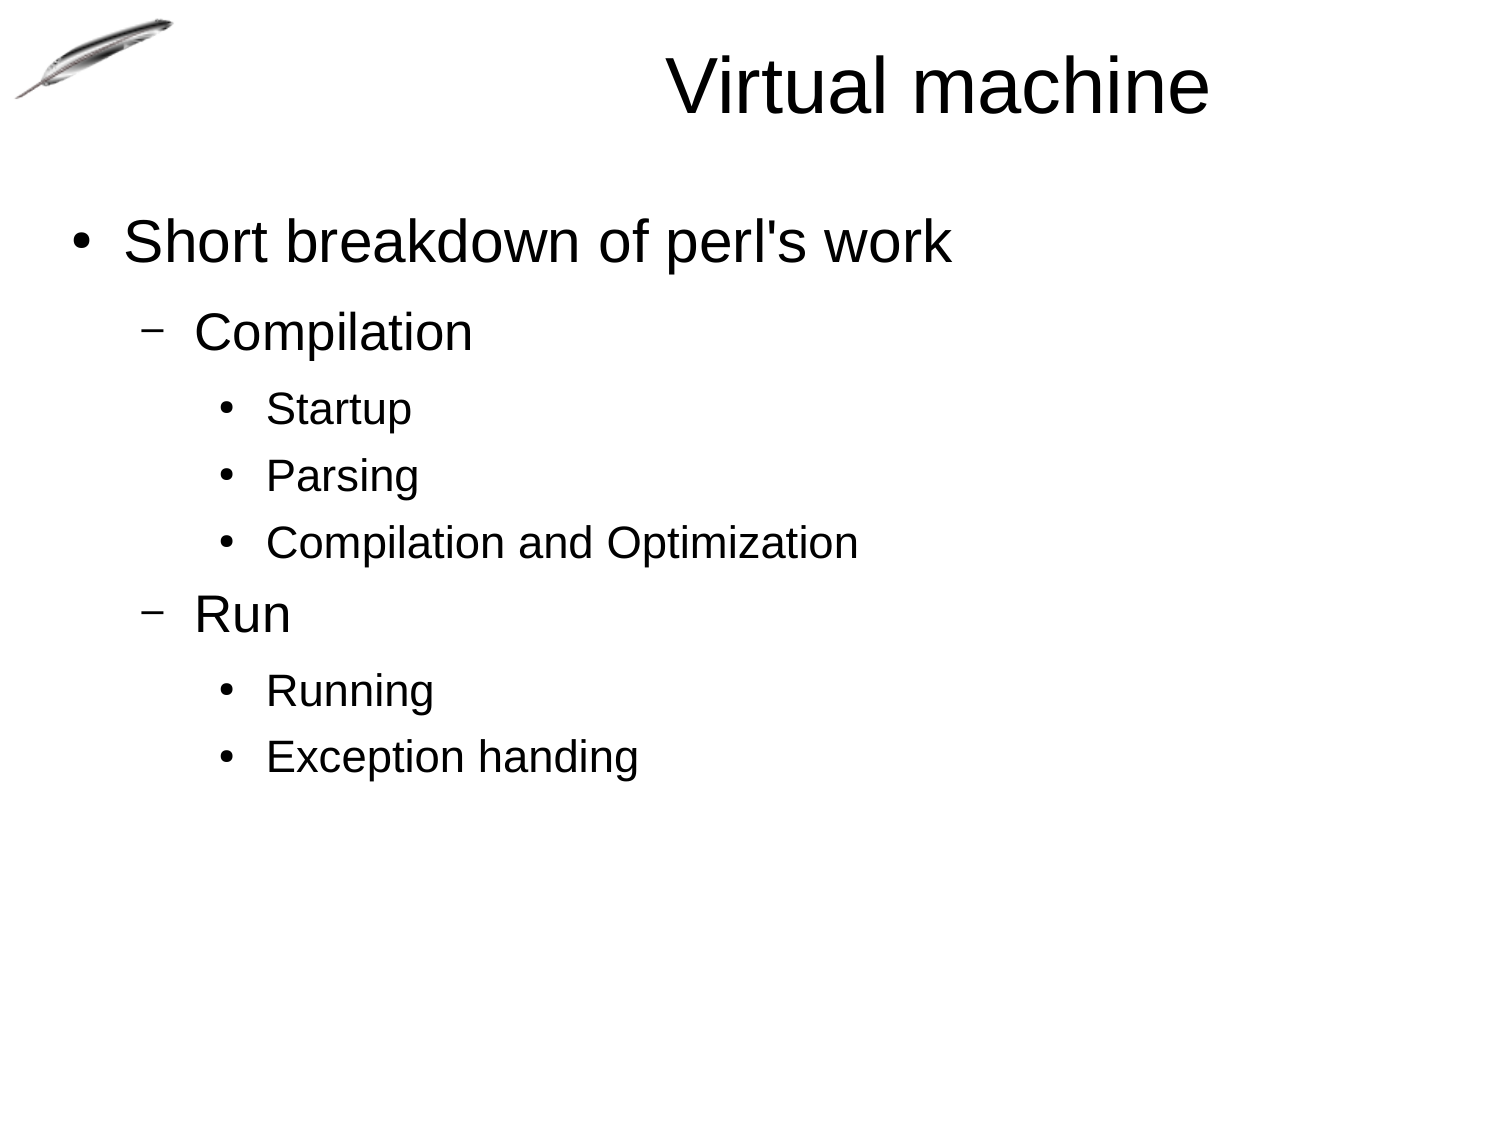

# Virtual machine
Short breakdown of perl's work
Compilation
Startup
Parsing
Compilation and Optimization
Run
Running
Exception handing